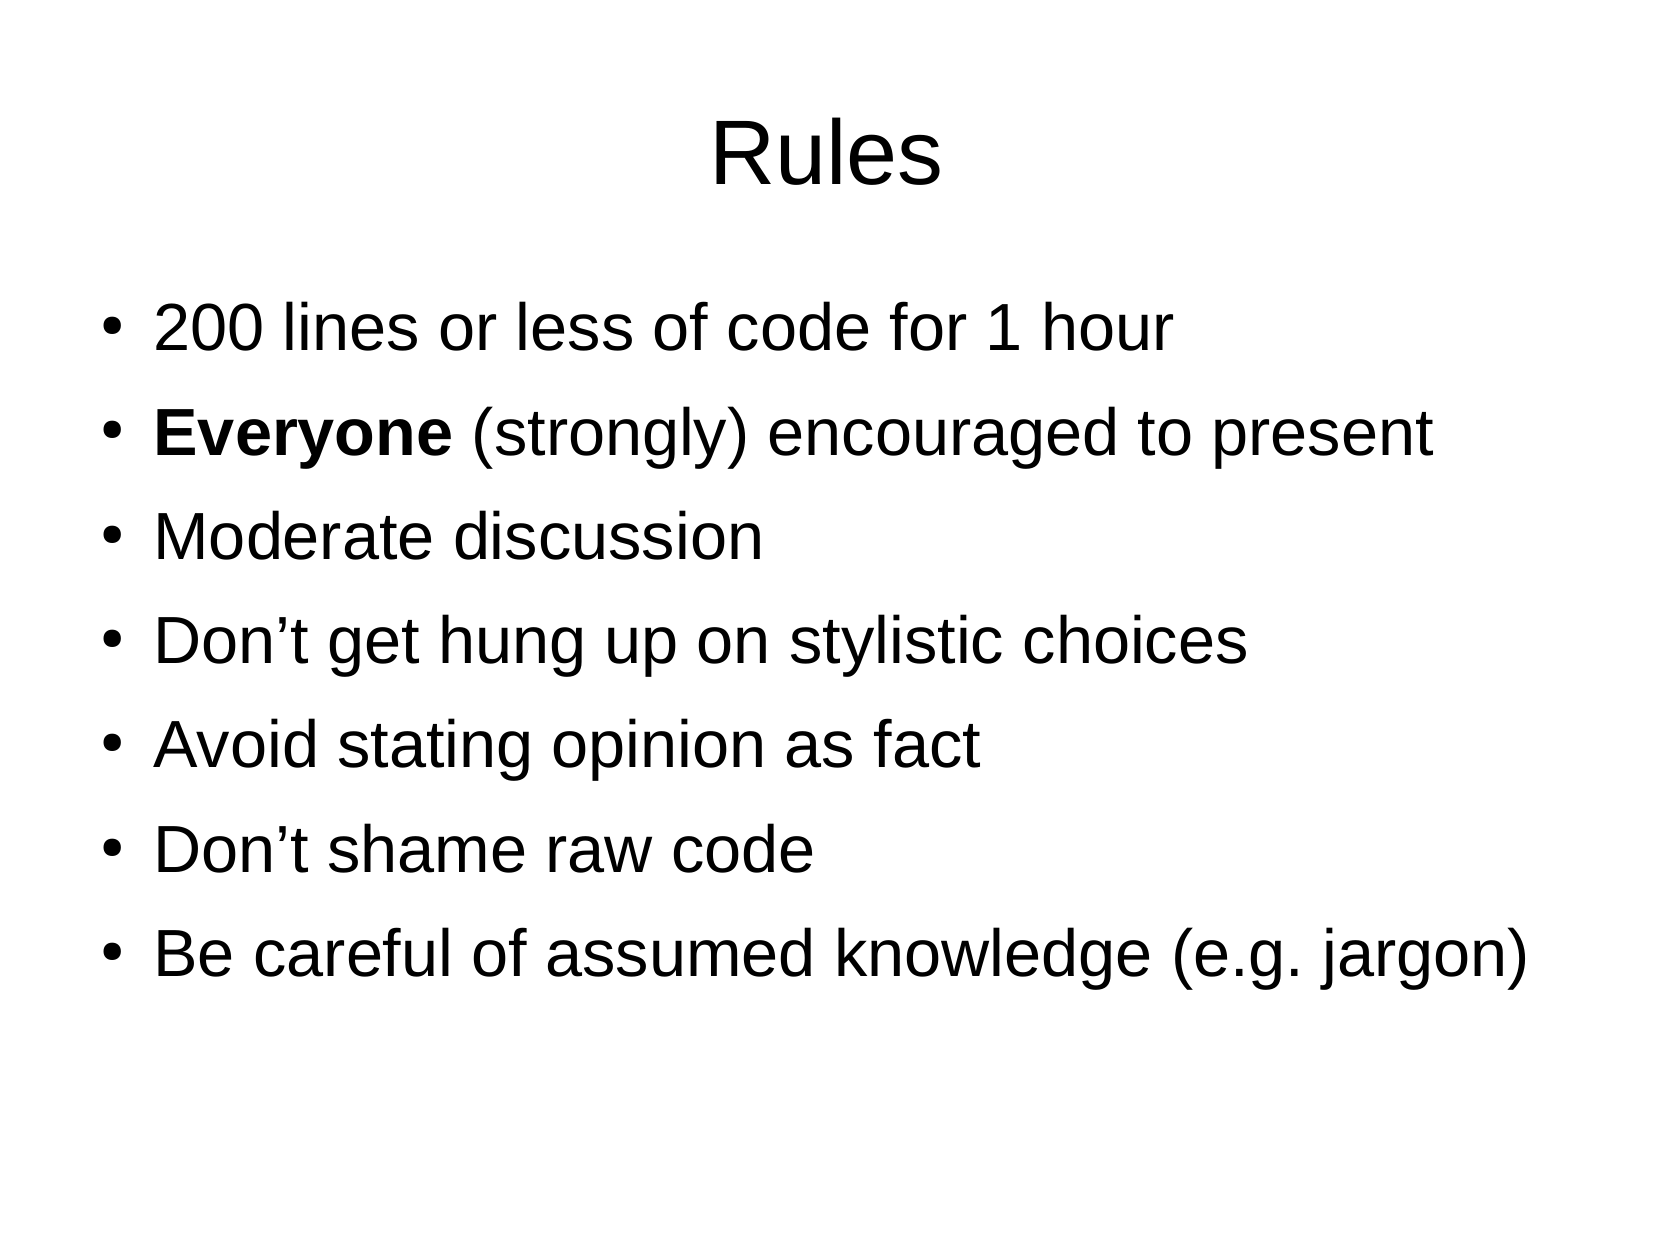

# Rules
200 lines or less of code for 1 hour
Everyone (strongly) encouraged to present
Moderate discussion
Don’t get hung up on stylistic choices
Avoid stating opinion as fact
Don’t shame raw code
Be careful of assumed knowledge (e.g. jargon)